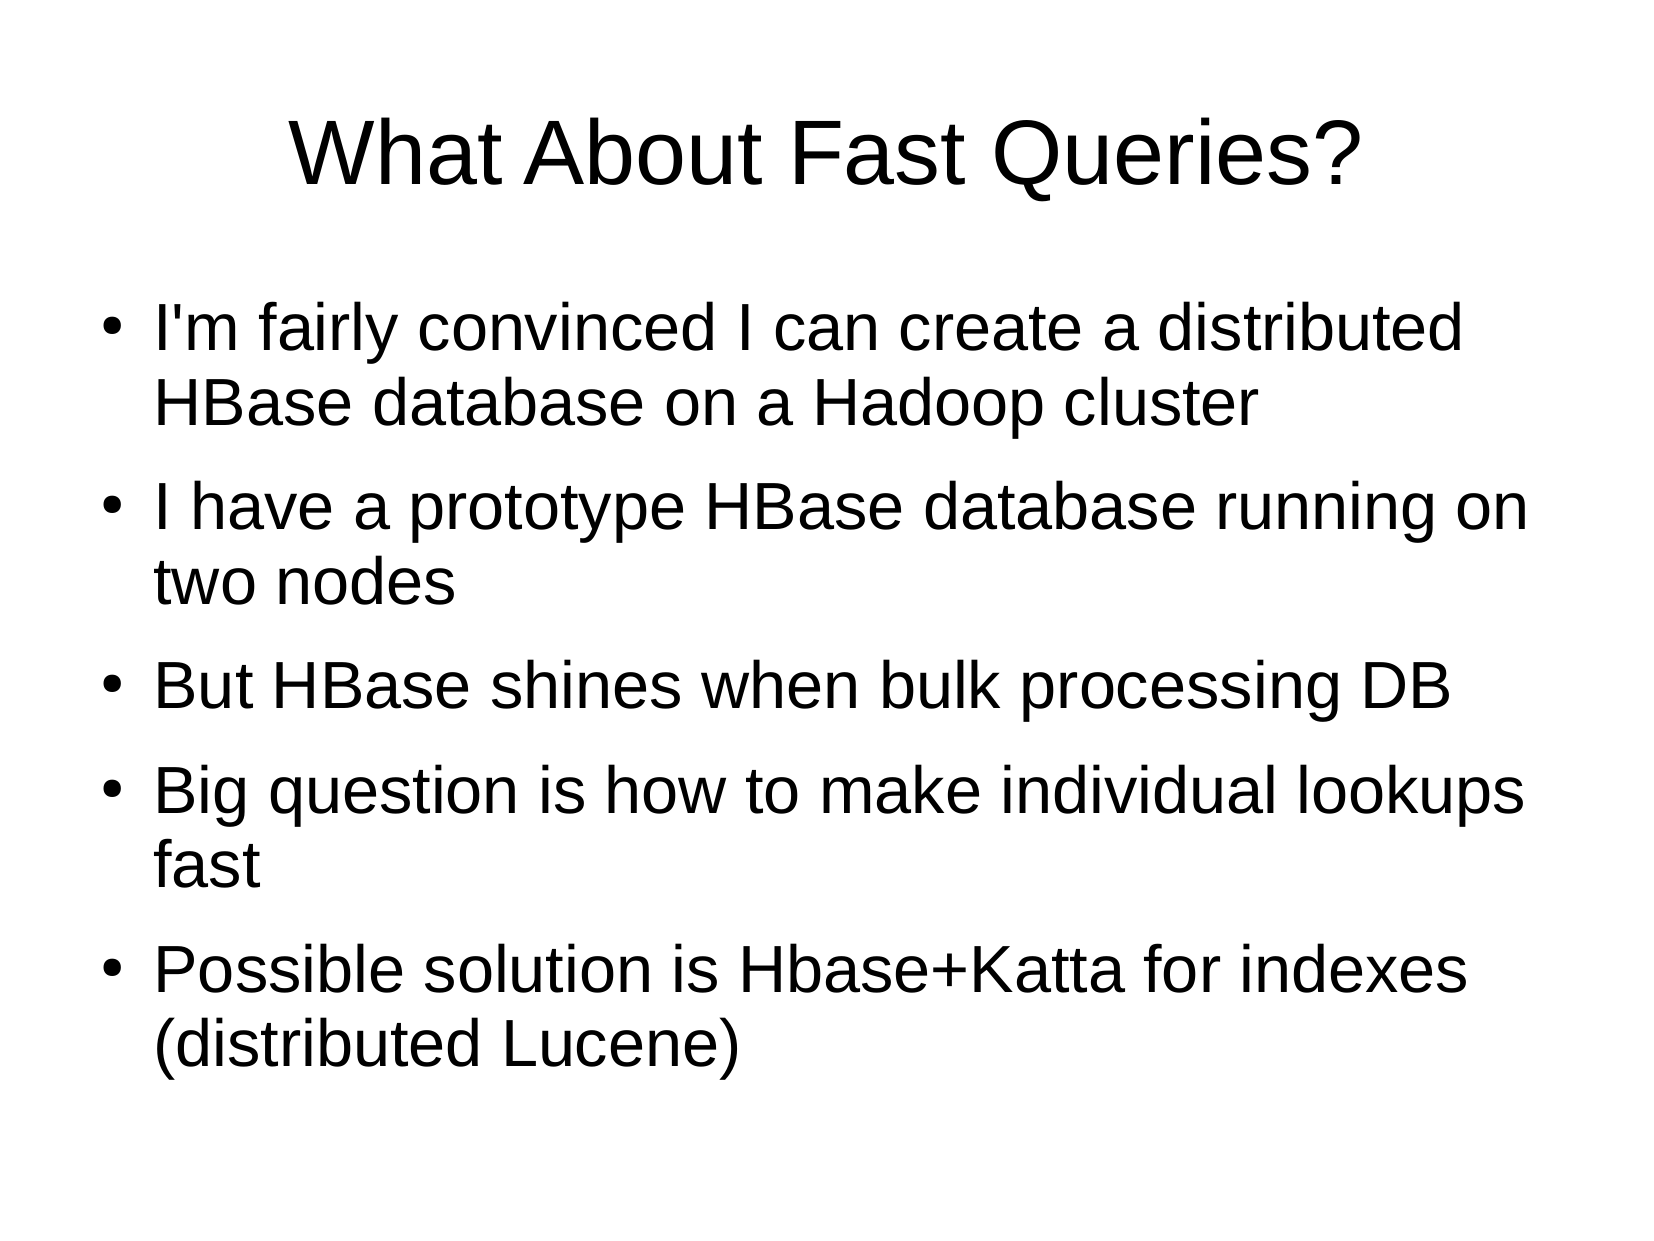

# What About Fast Queries?
I'm fairly convinced I can create a distributed HBase database on a Hadoop cluster
I have a prototype HBase database running on two nodes
But HBase shines when bulk processing DB
Big question is how to make individual lookups fast
Possible solution is Hbase+Katta for indexes (distributed Lucene)